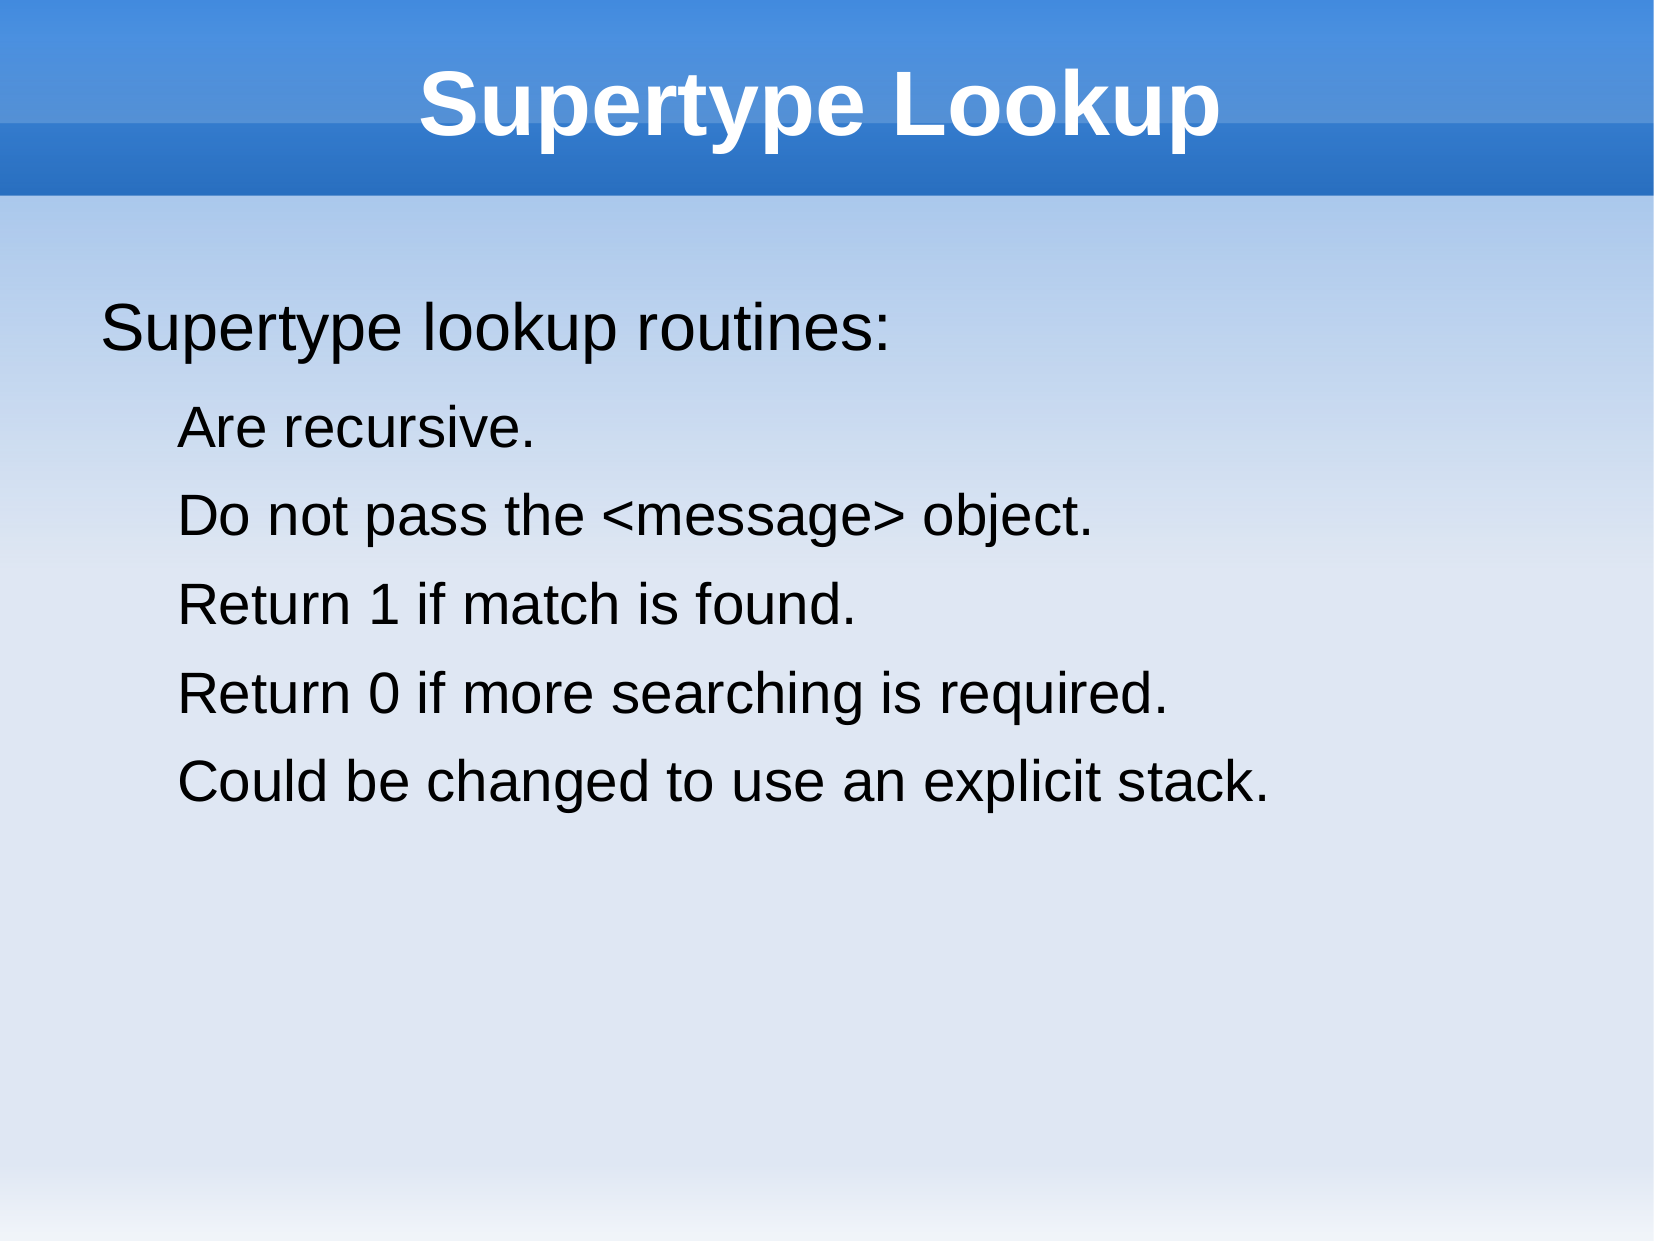

# Supertype Lookup
Supertype lookup routines:
Are recursive.
Do not pass the <message> object.
Return 1 if match is found.
Return 0 if more searching is required.
Could be changed to use an explicit stack.